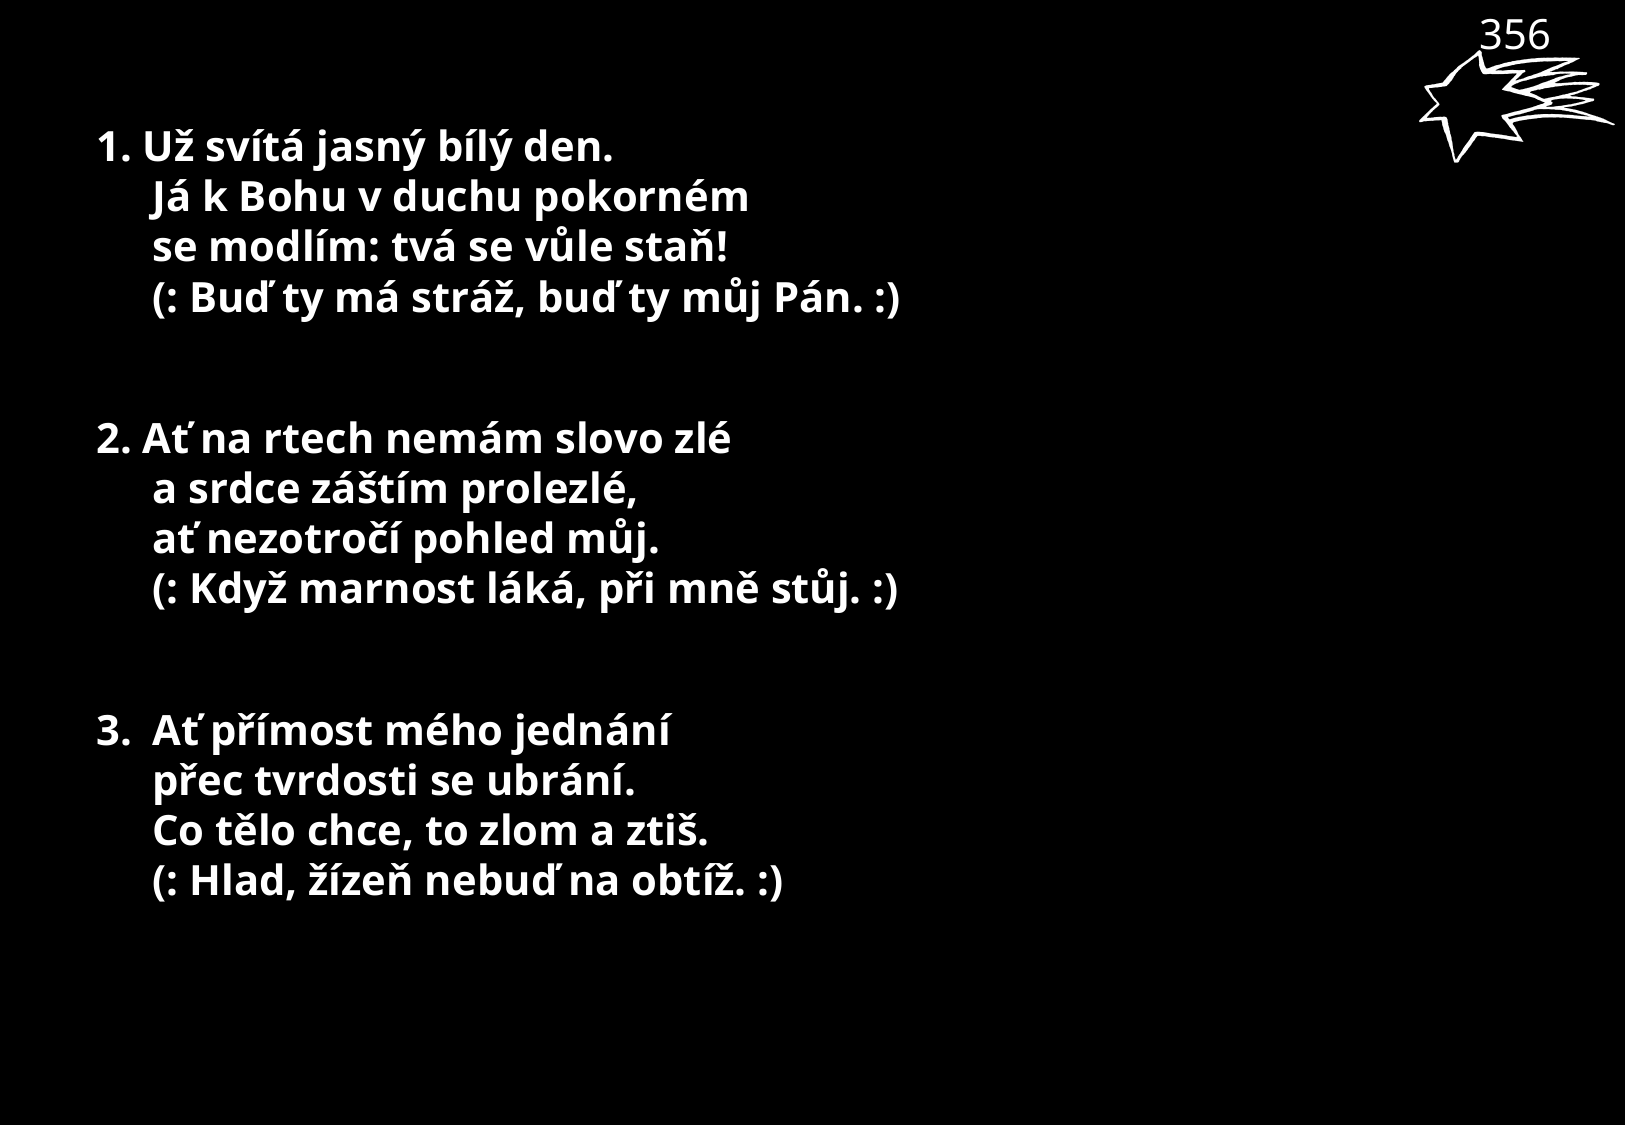

356
# 1. Už svítá jasný bílý den. Já k Bohu v duchu pokorném se modlím: tvá se vůle staň! (: Buď ty má stráž, buď ty můj Pán. :)
2. Ať na rtech nemám slovo zlé
a srdce záštím prolezlé,
ať nezotročí pohled můj.
(: Když marnost láká, při mně stůj. :)
3. 	Ať přímost mého jednání
přec tvrdosti se ubrání.
Co tělo chce, to zlom a ztiš.
(: Hlad, žízeň nebuď na obtíž. :)